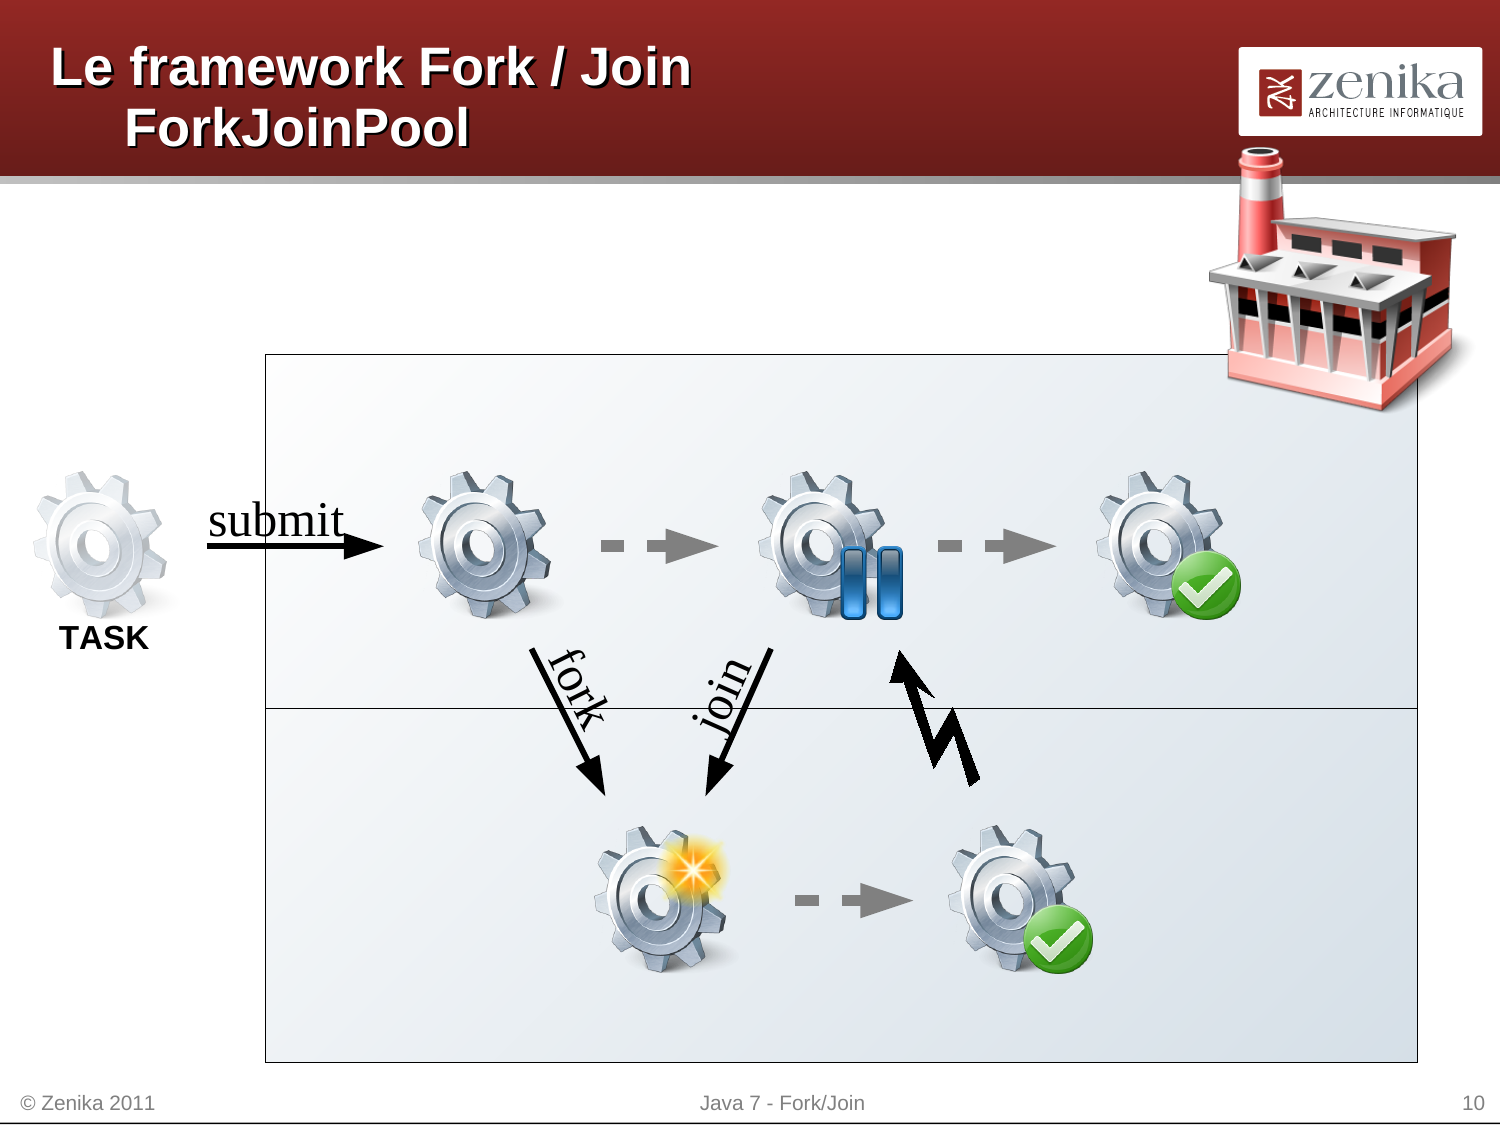

# Le framework Fork / Join ForkJoinPool
TASK
submit
fork
 join